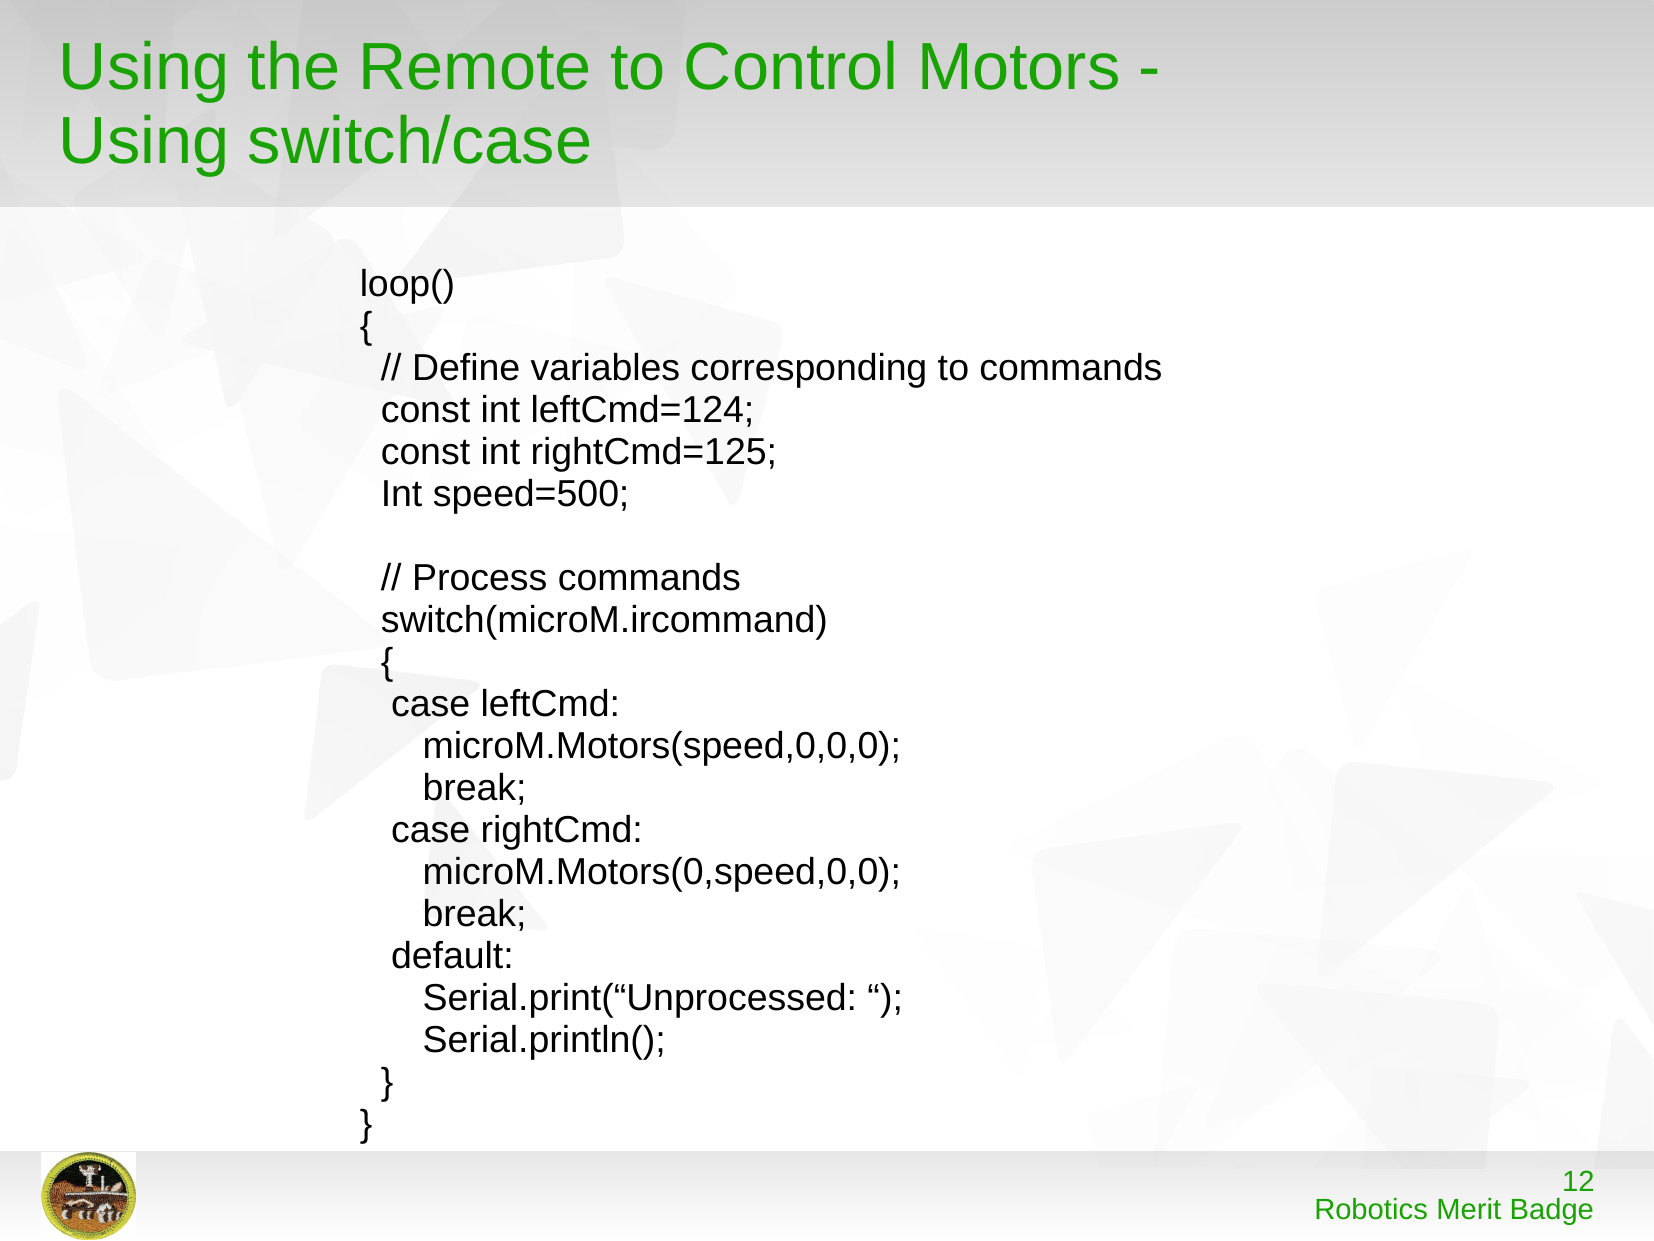

# Using the Remote to Control Motors - Using switch/case
loop()
{
 // Define variables corresponding to commands
 const int leftCmd=124;
 const int rightCmd=125;
 Int speed=500;
 // Process commands
 switch(microM.ircommand)
 {
 case leftCmd:
 microM.Motors(speed,0,0,0);
 break;
 case rightCmd:
 microM.Motors(0,speed,0,0);
 break;
 default:
 Serial.print(“Unprocessed: “);
 Serial.println();
 }
}
12
Robotics Merit Badge